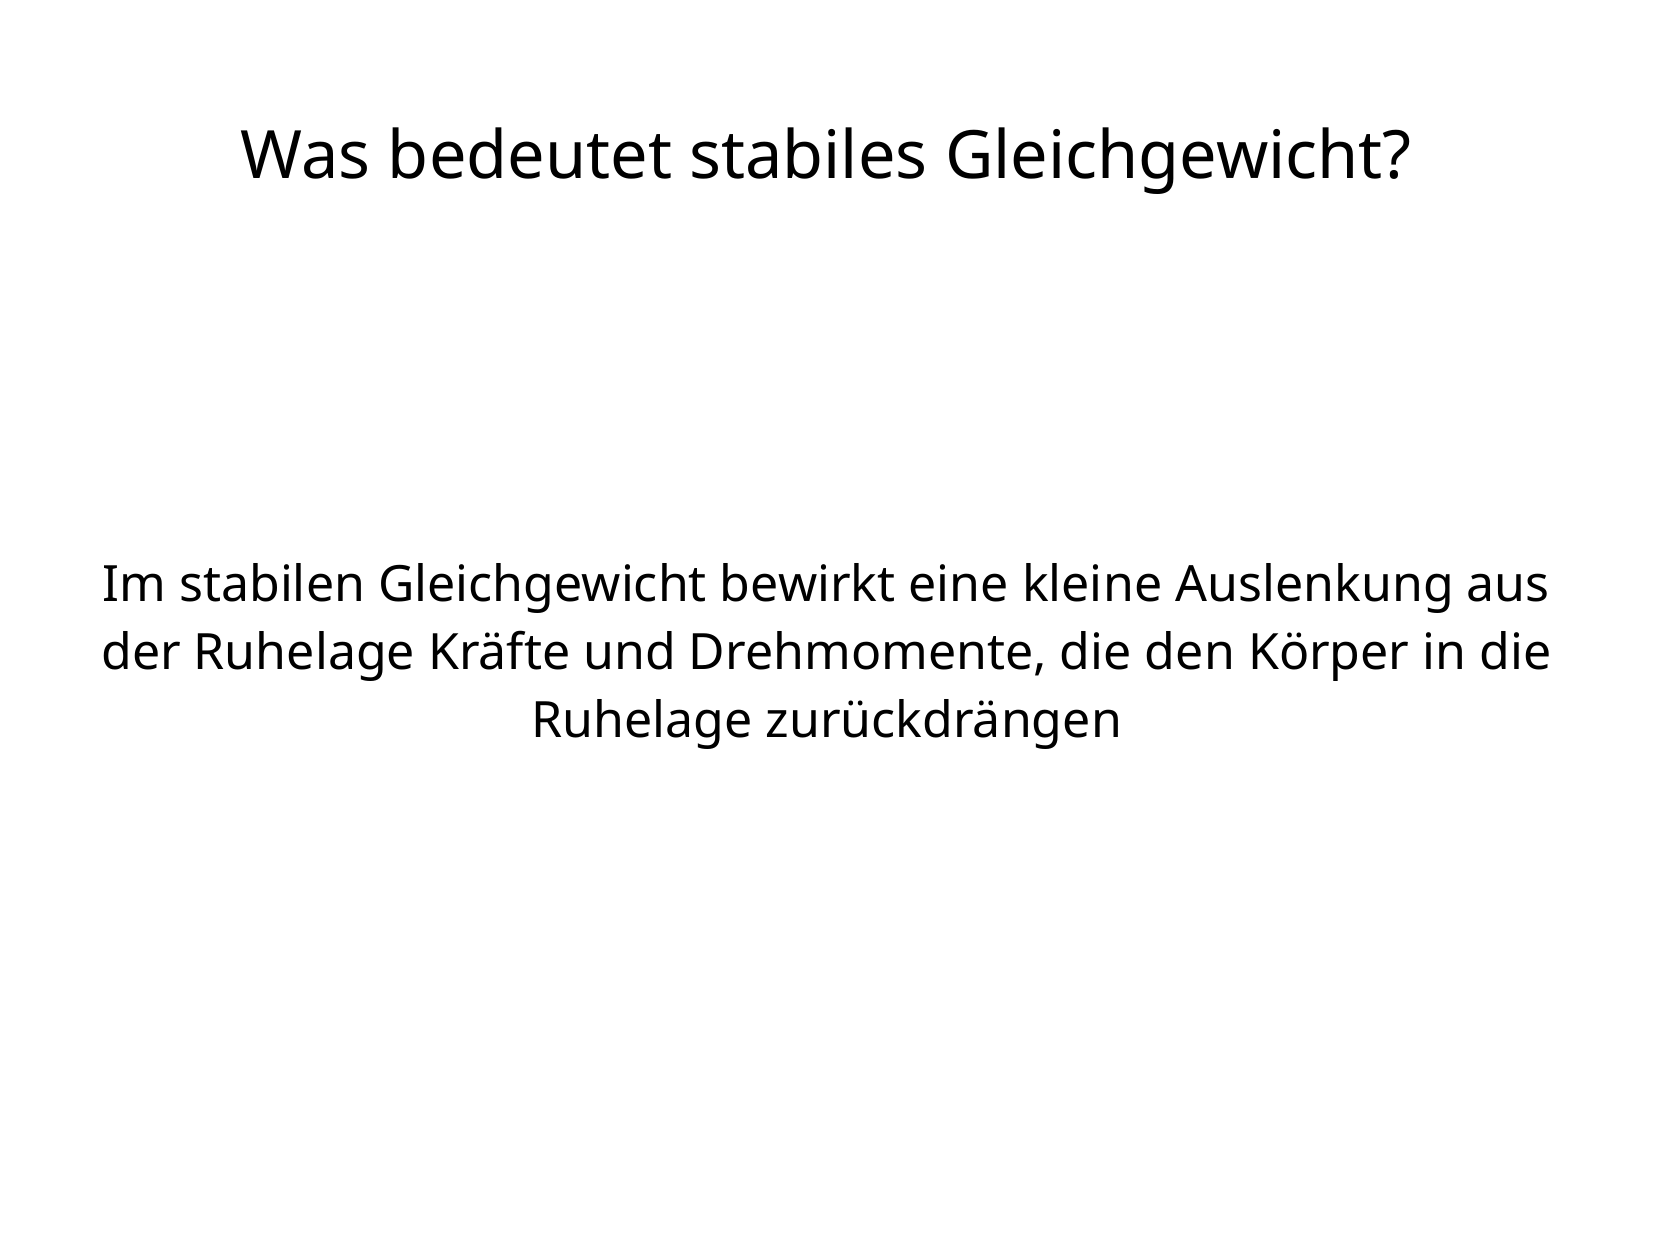

# Was bedeutet stabiles Gleichgewicht?
Im stabilen Gleichgewicht bewirkt eine kleine Auslenkung aus der Ruhelage Kräfte und Drehmomente, die den Körper in die Ruhelage zurückdrängen